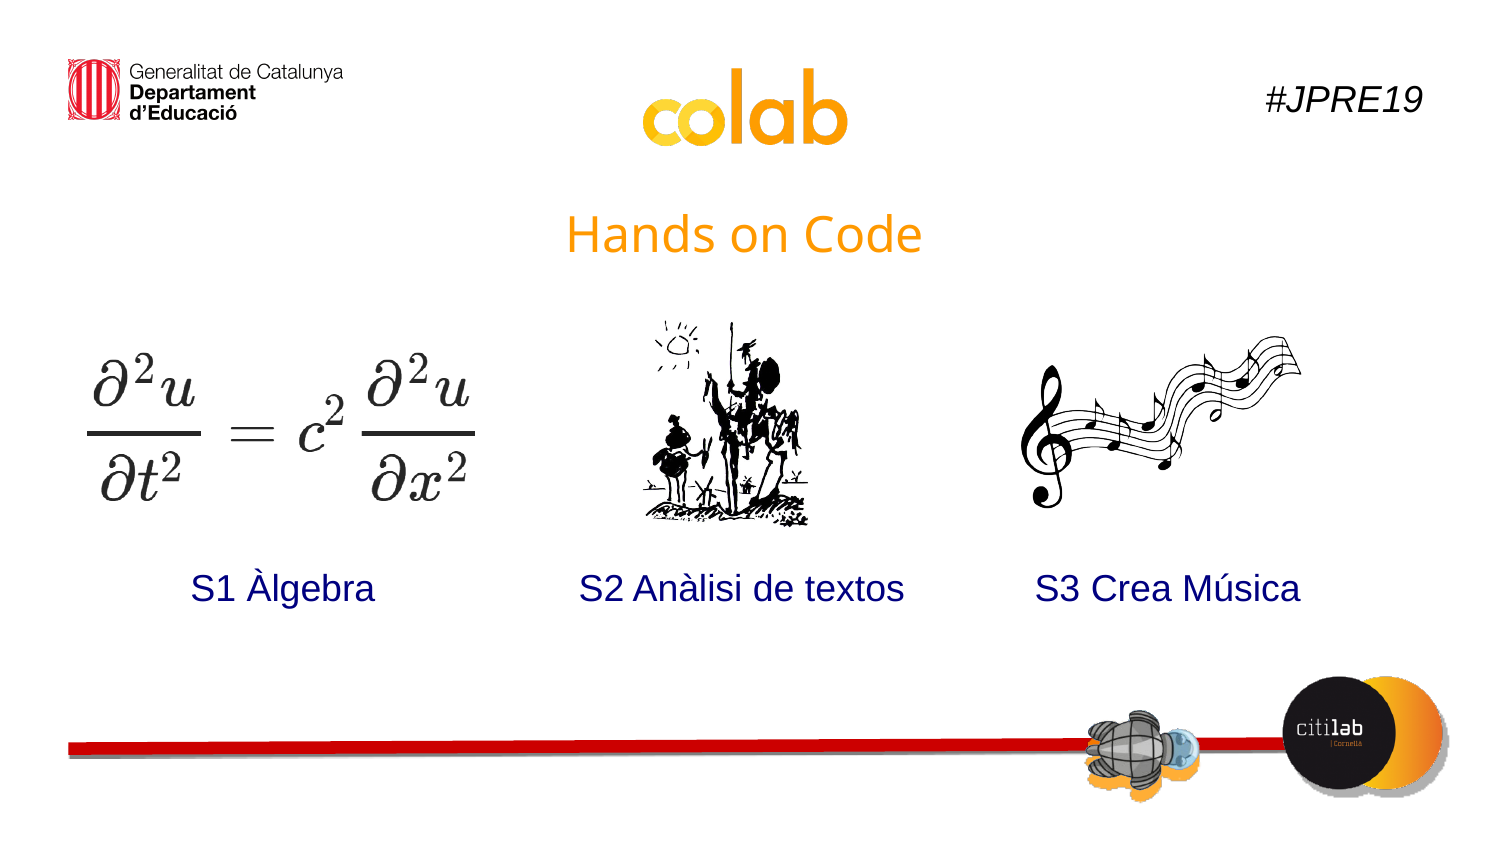

#JPRE19
Hands on Code
S1 Àlgebra
S2 Anàlisi de textos
S3 Crea Música